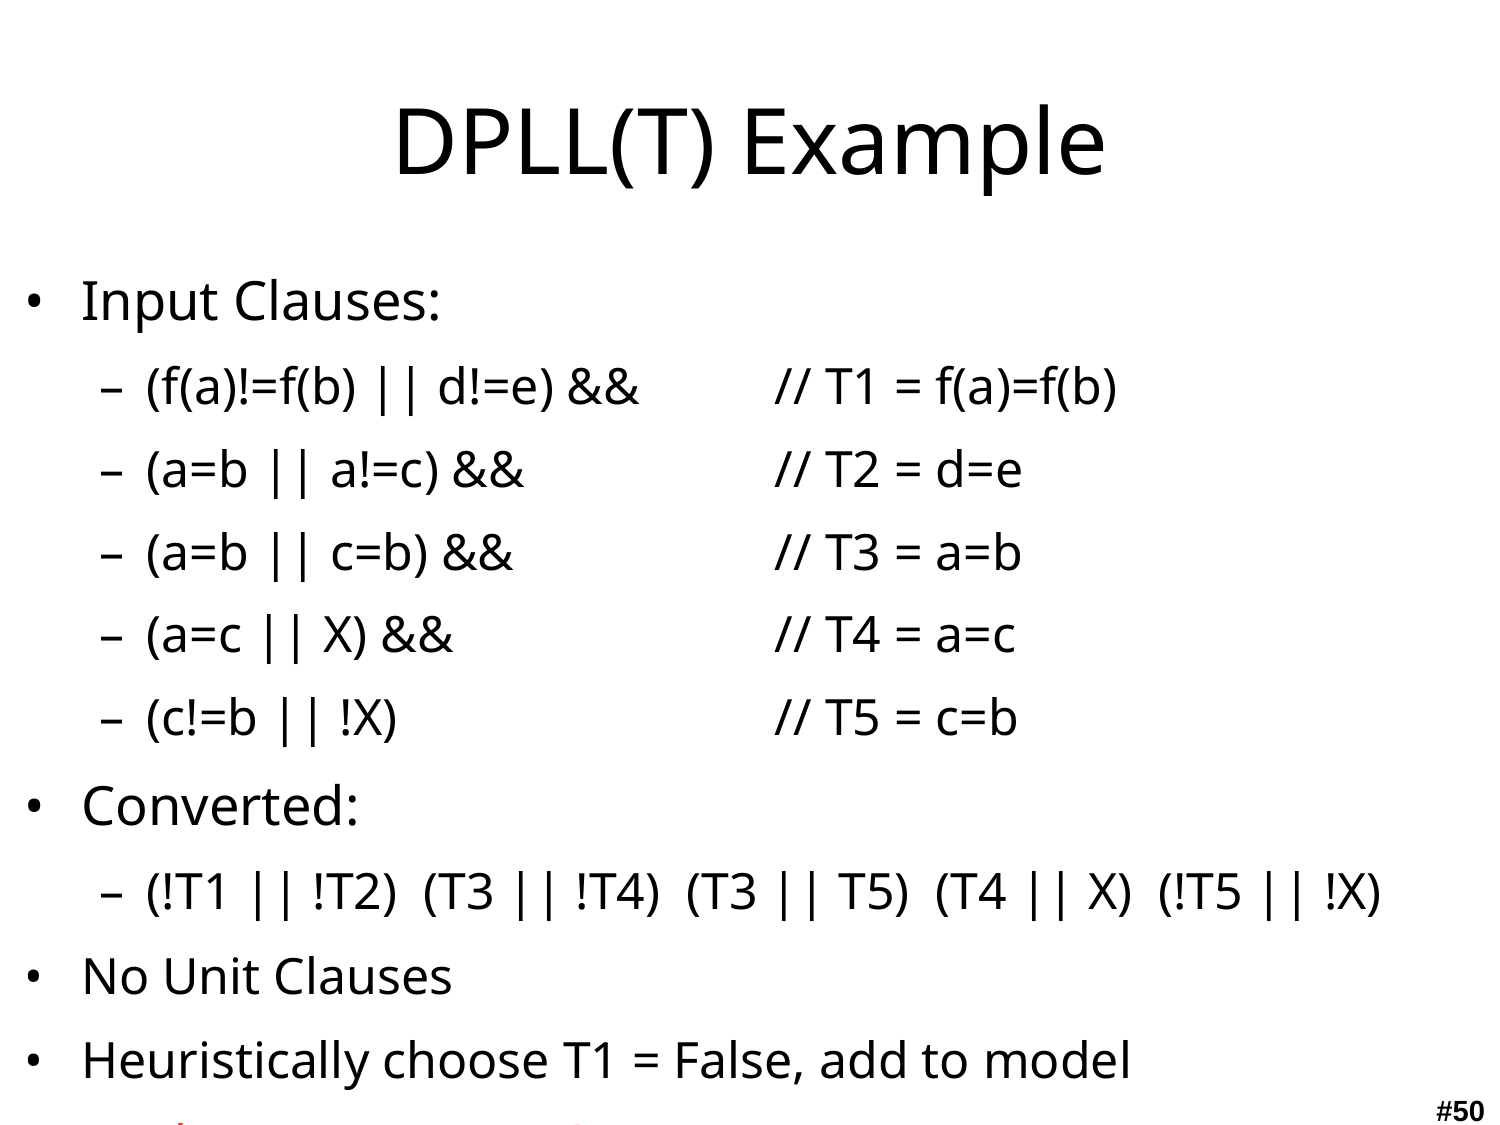

# DPLL(T) Example
Input Clauses:
(f(a)!=f(b) || d!=e) && 	// T1 = f(a)=f(b)
(a=b || a!=c) && 		// T2 = d=e
(a=b || c=b) && 		// T3 = a=b
(a=c || X) && 			// T4 = a=c
(c!=b || !X)			// T5 = c=b
Converted:
(!T1 || !T2) (T3 || !T4) (T3 || T5) (T4 || X) (!T5 || !X)
No Unit Clauses
Heuristically choose T1 = False, add to model
Theory returns: !T3
50